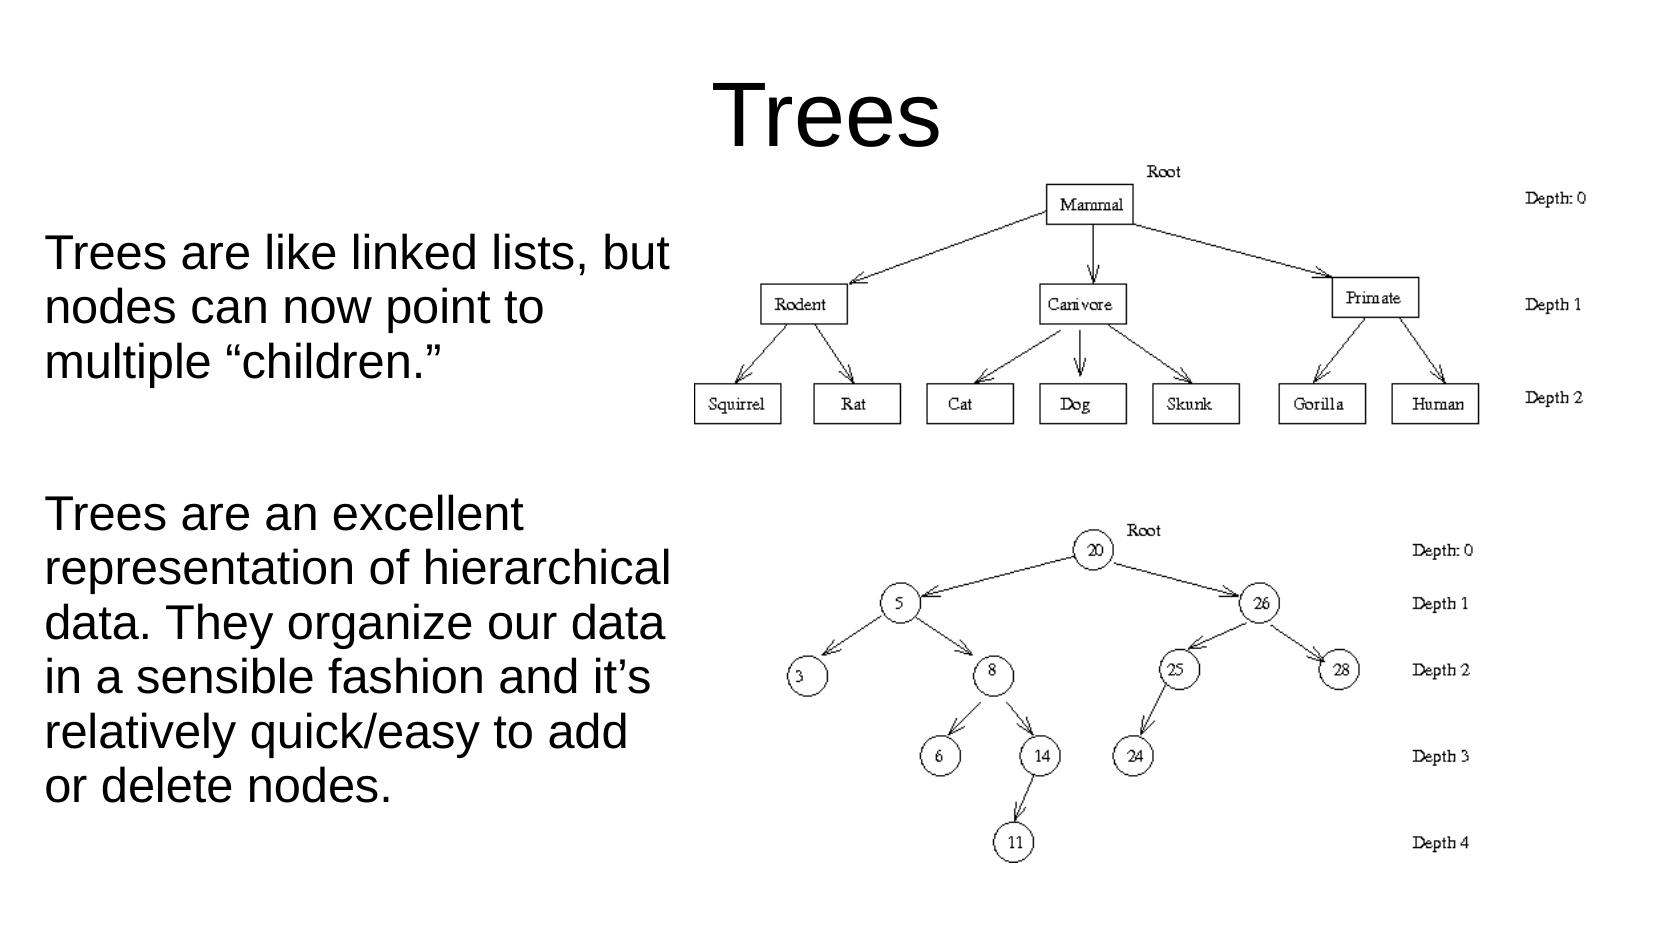

# Trees
Trees are like linked lists, but nodes can now point to multiple “children.”
Trees are an excellent representation of hierarchical data. They organize our data in a sensible fashion and it’s relatively quick/easy to add or delete nodes.